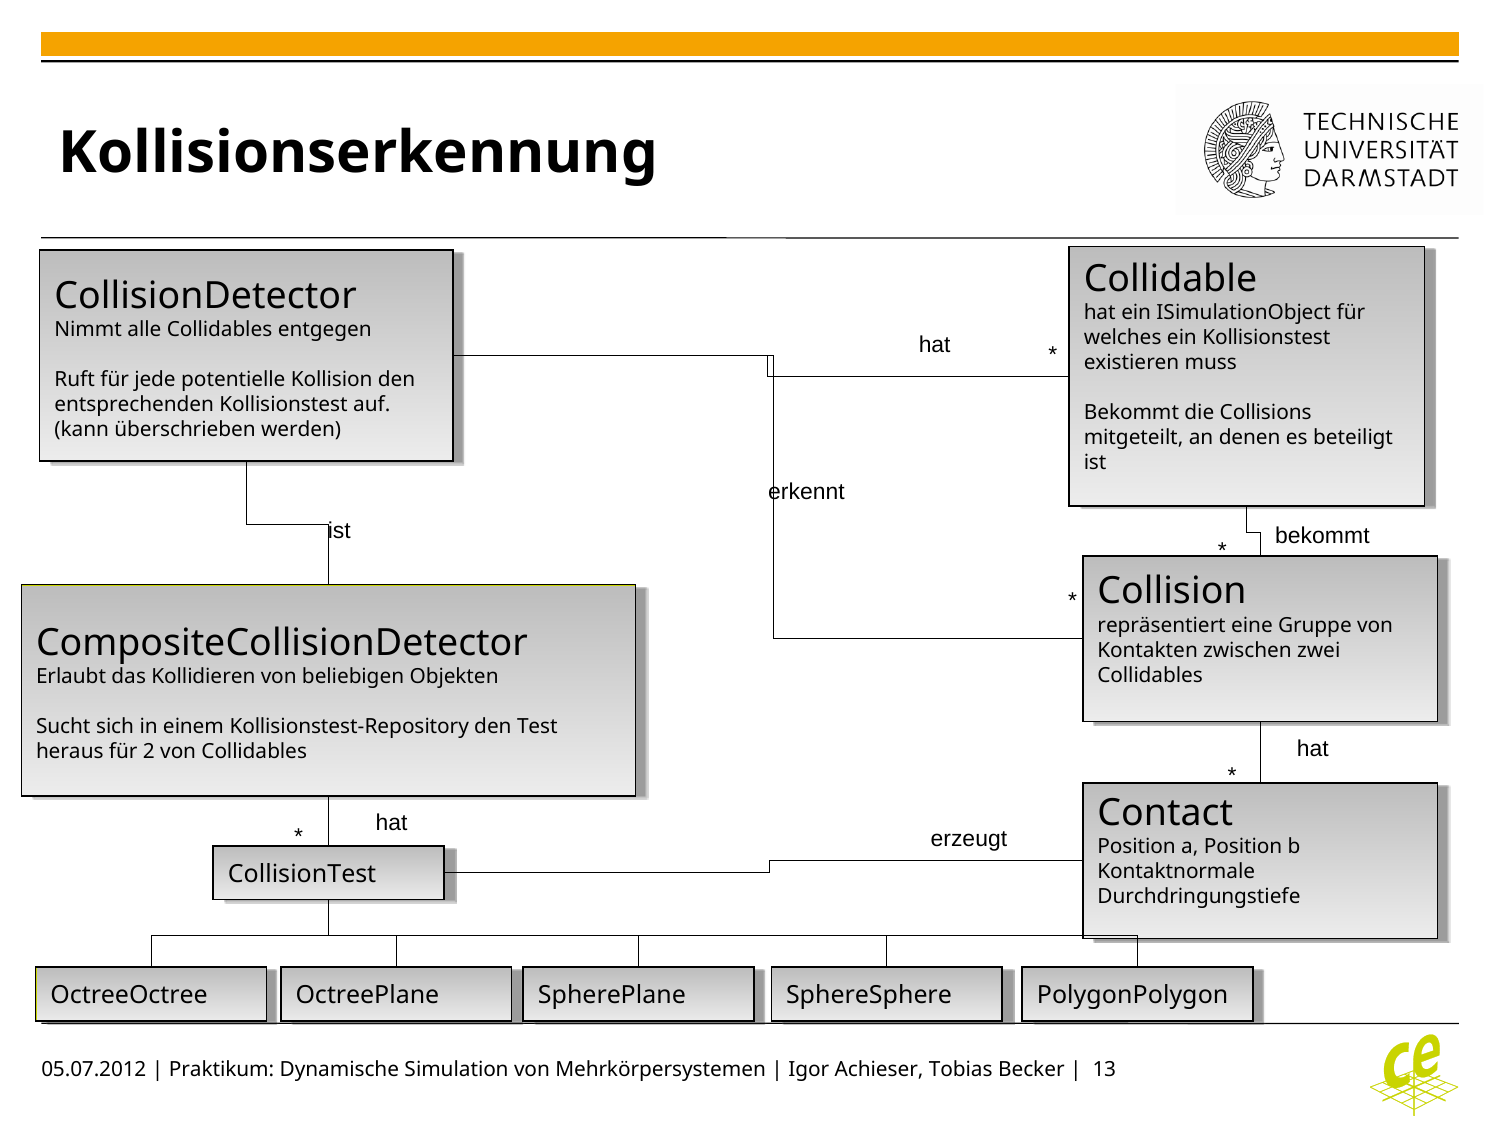

Kollisionserkennung
Collidable
hat ein ISimulationObject für welches ein Kollisionstest existieren muss
Bekommt die Collisions mitgeteilt, an denen es beteiligt ist
CollisionDetector
Nimmt alle Collidables entgegen
Ruft für jede potentielle Kollision den entsprechenden Kollisionstest auf. (kann überschrieben werden)
hat
*
erkennt
ist
bekommt
*
Collision
repräsentiert eine Gruppe von Kontakten zwischen zwei Collidables
*
CompositeCollisionDetector
Erlaubt das Kollidieren von beliebigen Objekten
Sucht sich in einem Kollisionstest-Repository den Test heraus für 2 von Collidables
hat
*
Contact
Position a, Position b
Kontaktnormale
Durchdringungstiefe
hat
*
erzeugt
CollisionTest
OctreeOctree
OctreePlane
SpherePlane
SphereSphere
PolygonPolygon
05.07.2012 | Praktikum: Dynamische Simulation von Mehrkörpersystemen | Igor Achieser, Tobias Becker |